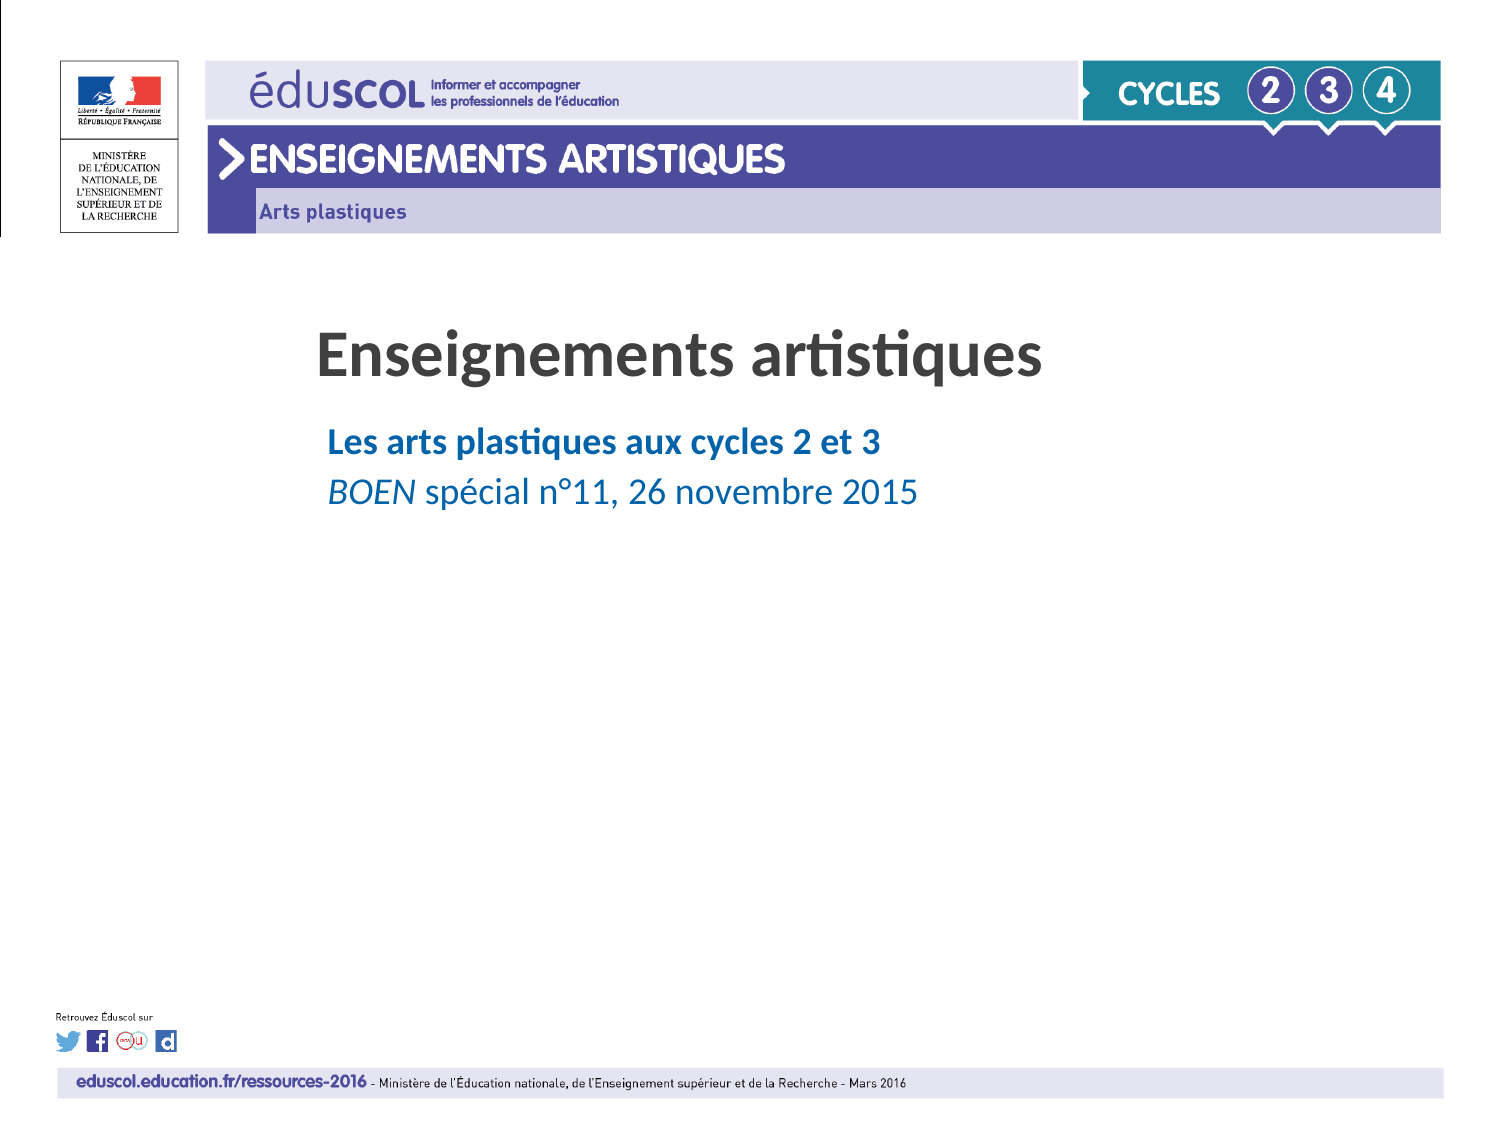

Enseignements artistiques
Les arts plastiques aux cycles 2 et 3
BOEN spécial n°11, 26 novembre 2015